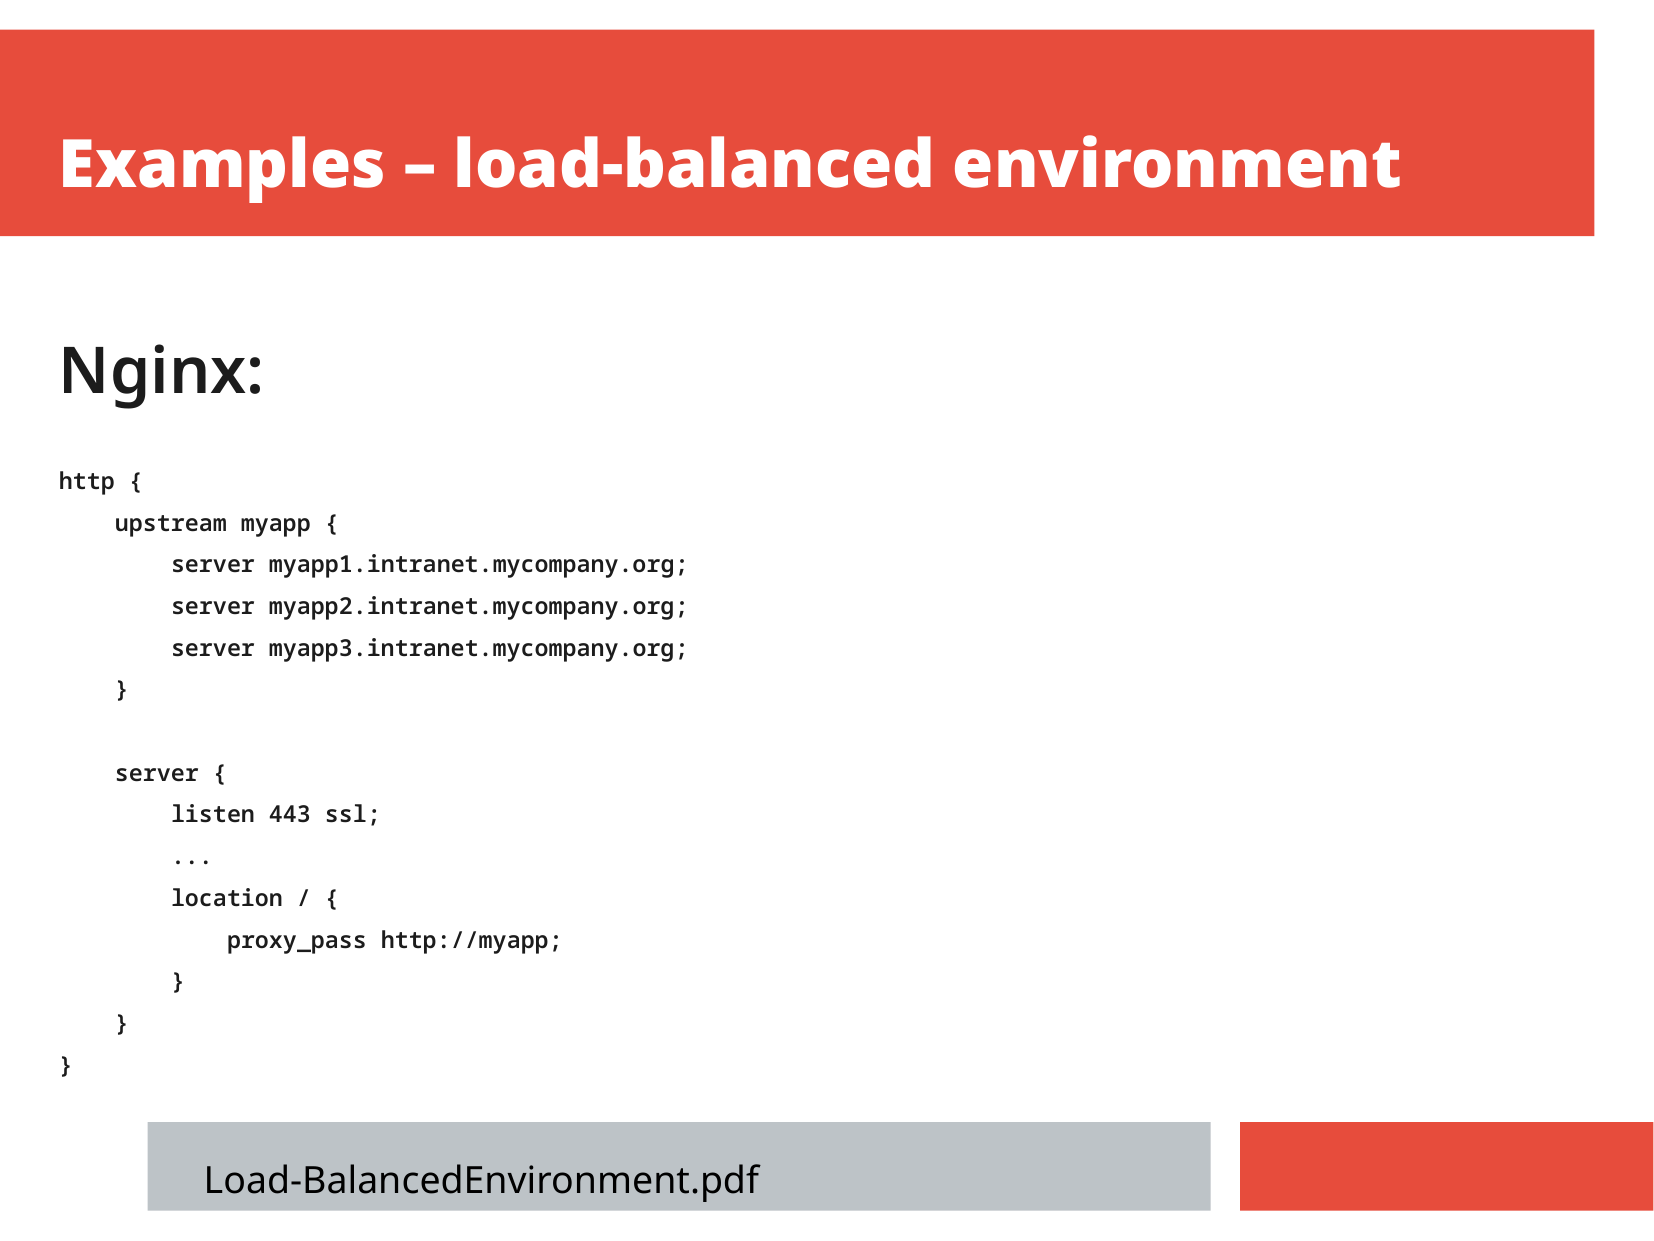

# Examples – load-balanced environment
Nginx:
http {
 upstream myapp {
 server myapp1.intranet.mycompany.org;
 server myapp2.intranet.mycompany.org;
 server myapp3.intranet.mycompany.org;
 }
 server {
 listen 443 ssl;
 ...
 location / {
 proxy_pass http://myapp;
 }
 }
}
Load-BalancedEnvironment.pdf